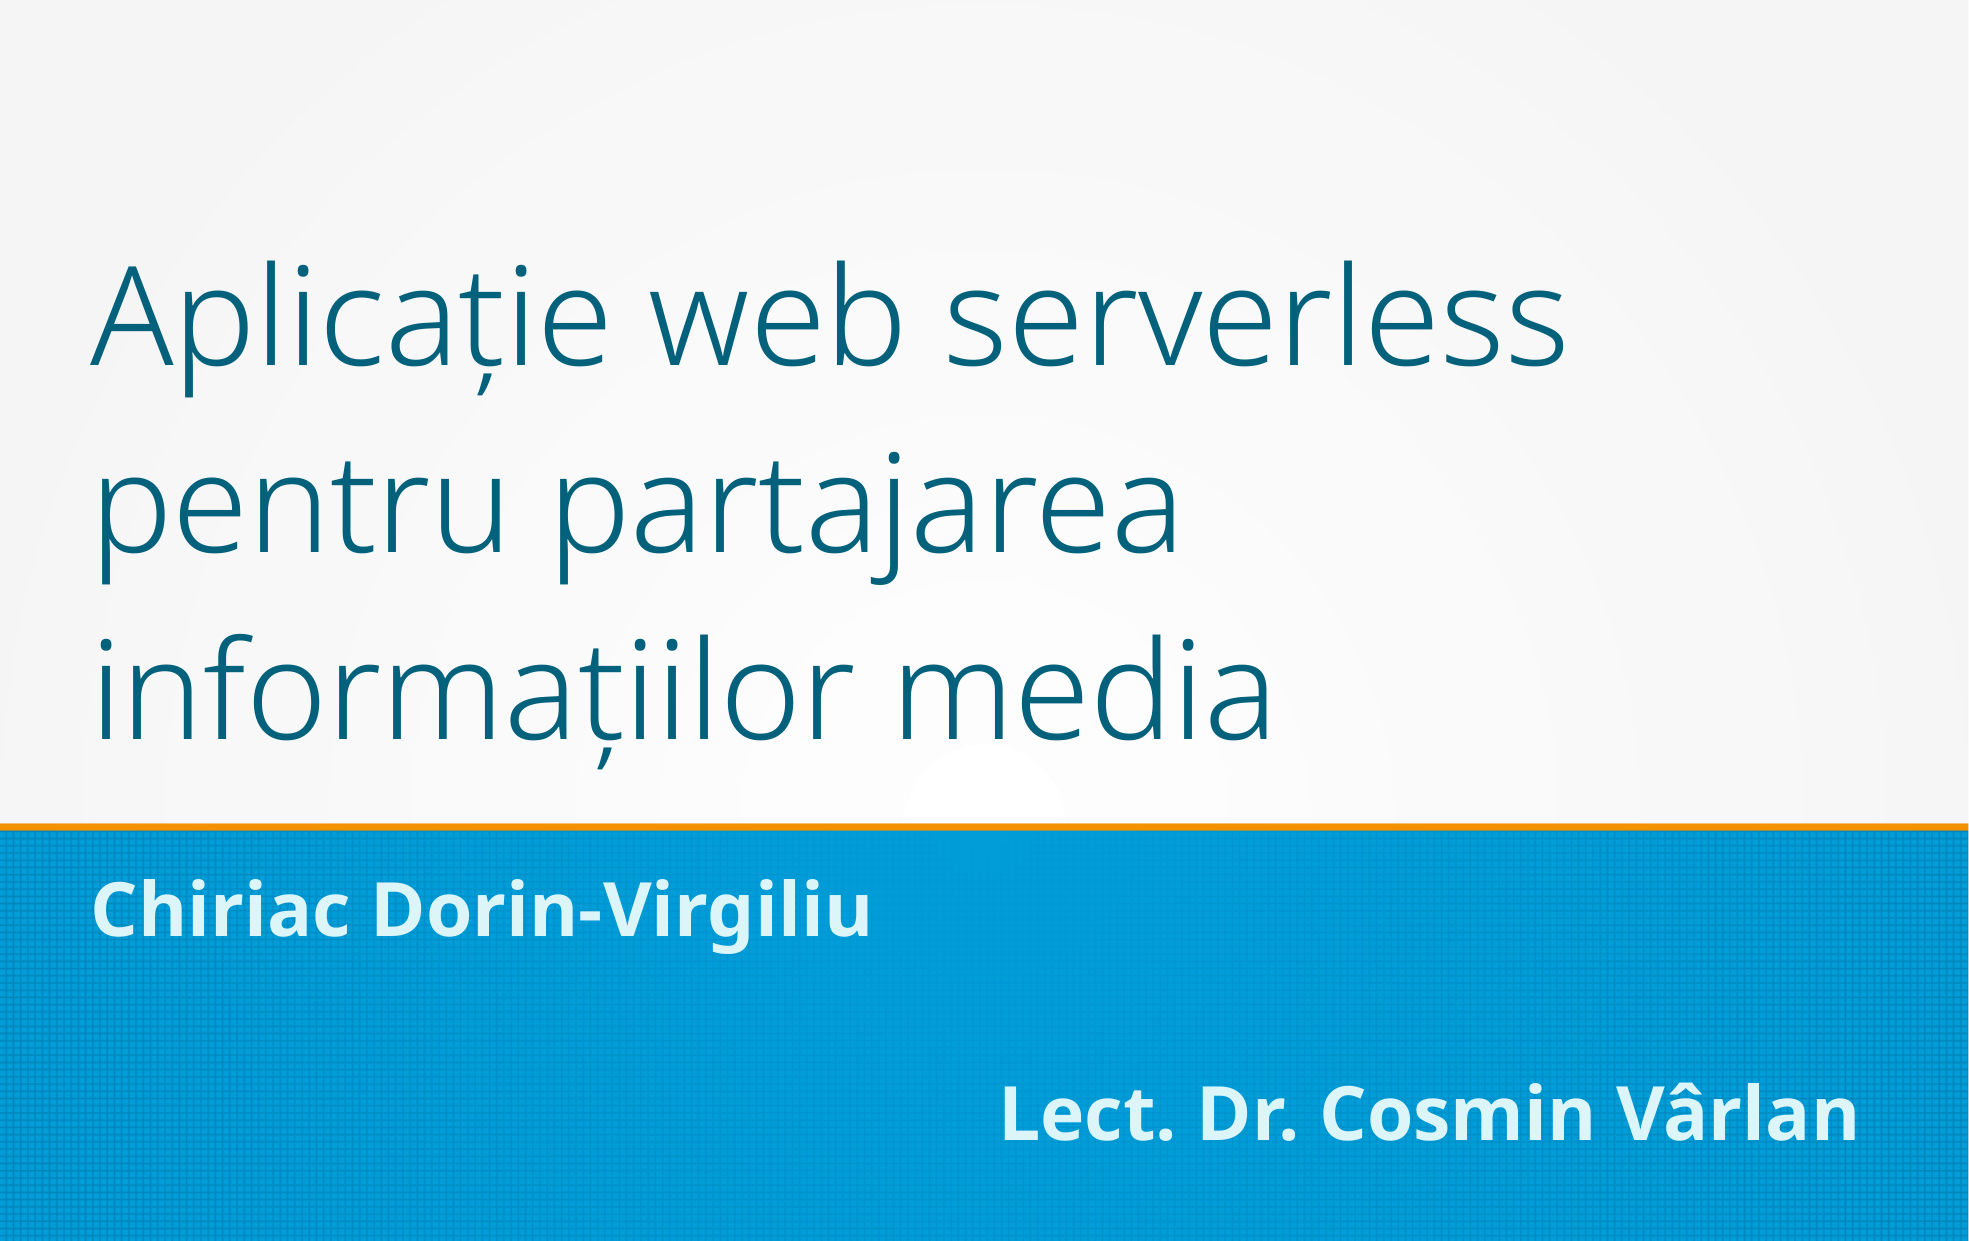

# Aplicație web serverless pentru partajarea informațiilor media
Chiriac Dorin-Virgiliu
Lect. Dr. Cosmin Vârlan